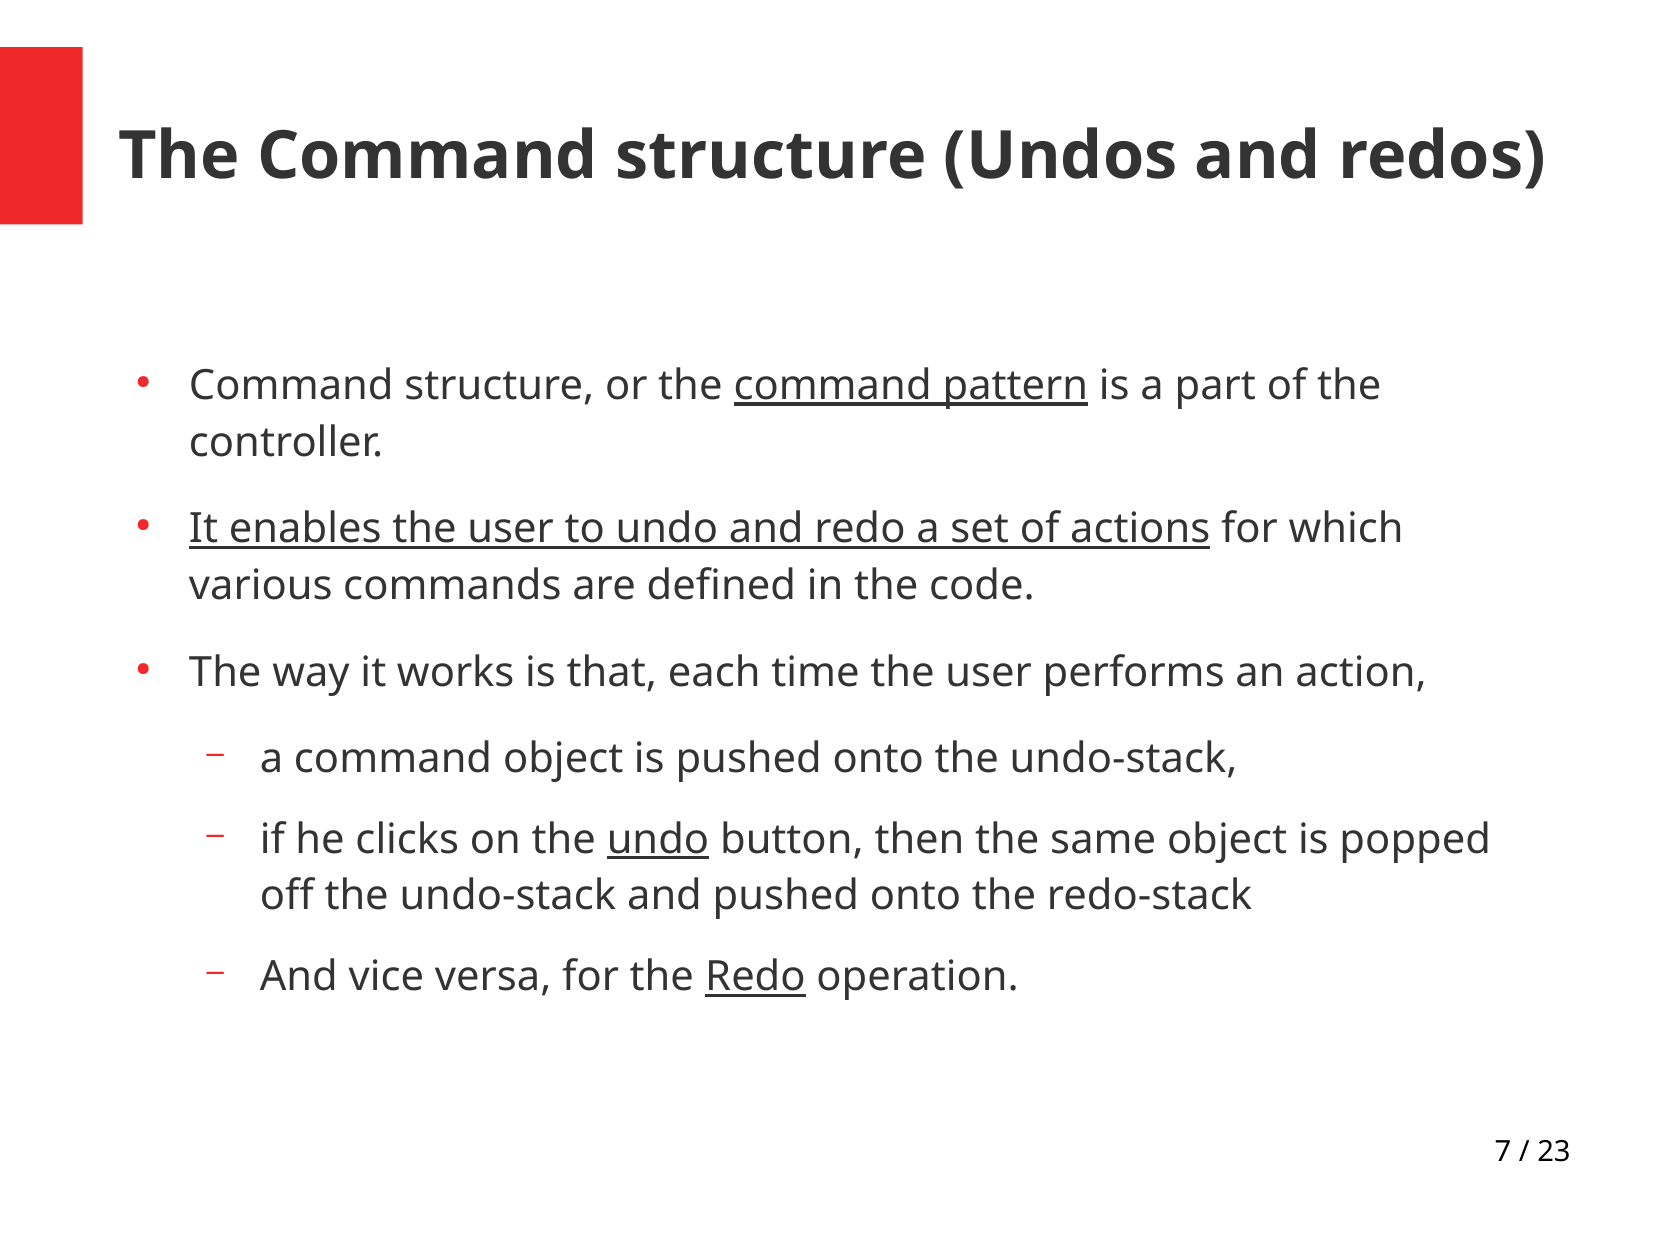

# The Command structure (Undos and redos)
Command structure, or the command pattern is a part of the controller.
It enables the user to undo and redo a set of actions for which various commands are defined in the code.
The way it works is that, each time the user performs an action,
a command object is pushed onto the undo-stack,
if he clicks on the undo button, then the same object is popped off the undo-stack and pushed onto the redo-stack
And vice versa, for the Redo operation.
7